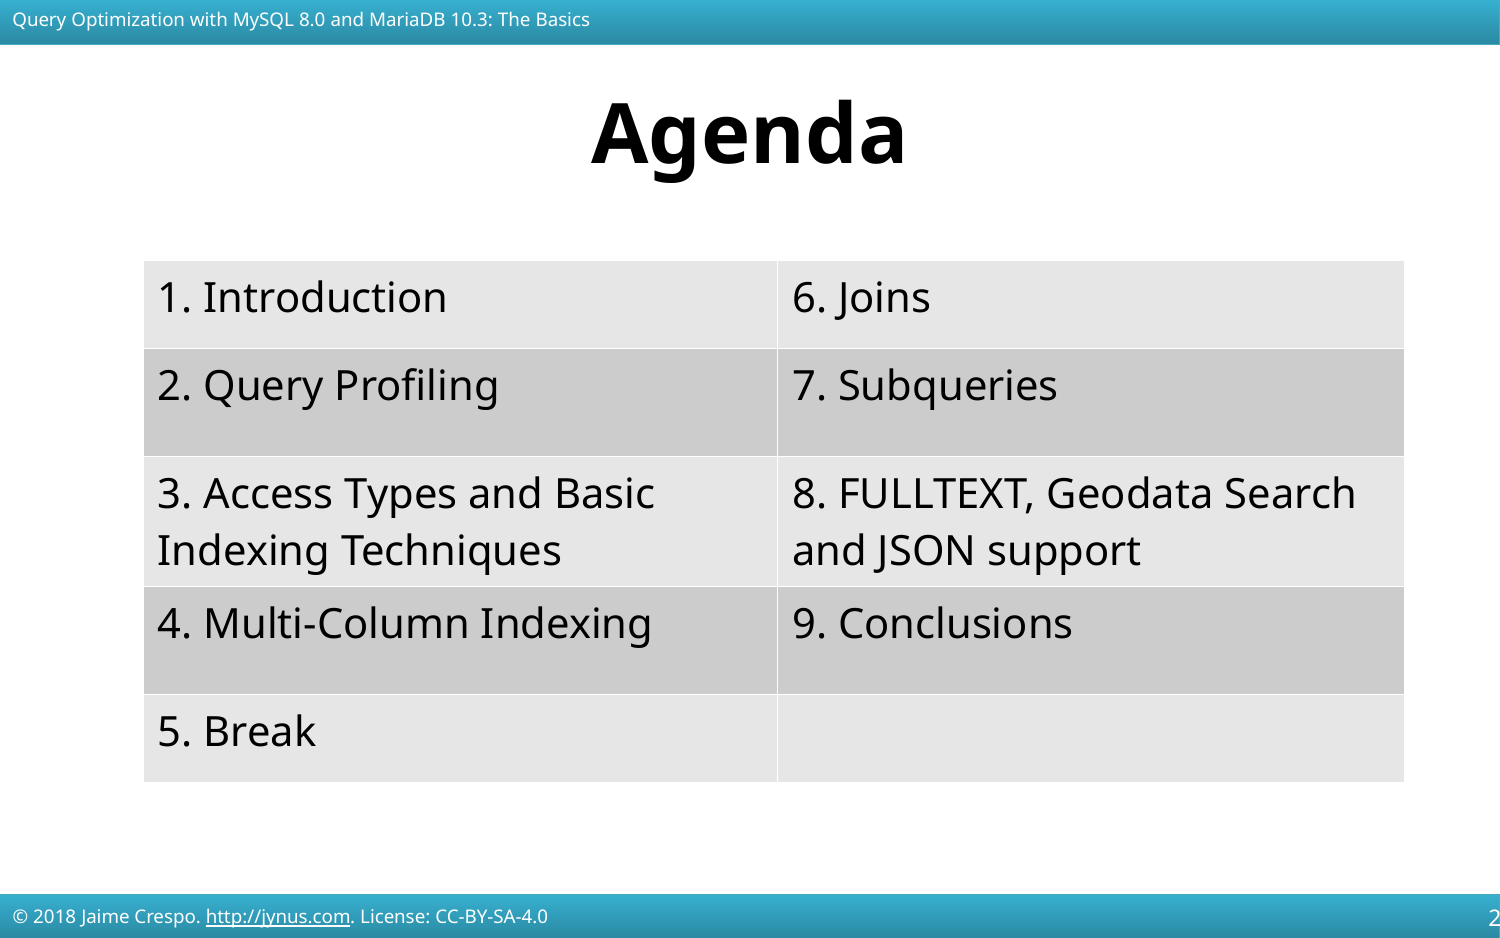

# Agenda
| 1. Introduction | 6. Joins |
| --- | --- |
| 2. Query Profiling | 7. Subqueries |
| 3. Access Types and Basic Indexing Techniques | 8. FULLTEXT, Geodata Search and JSON support |
| 4. Multi-Column Indexing | 9. Conclusions |
| 5. Break | |